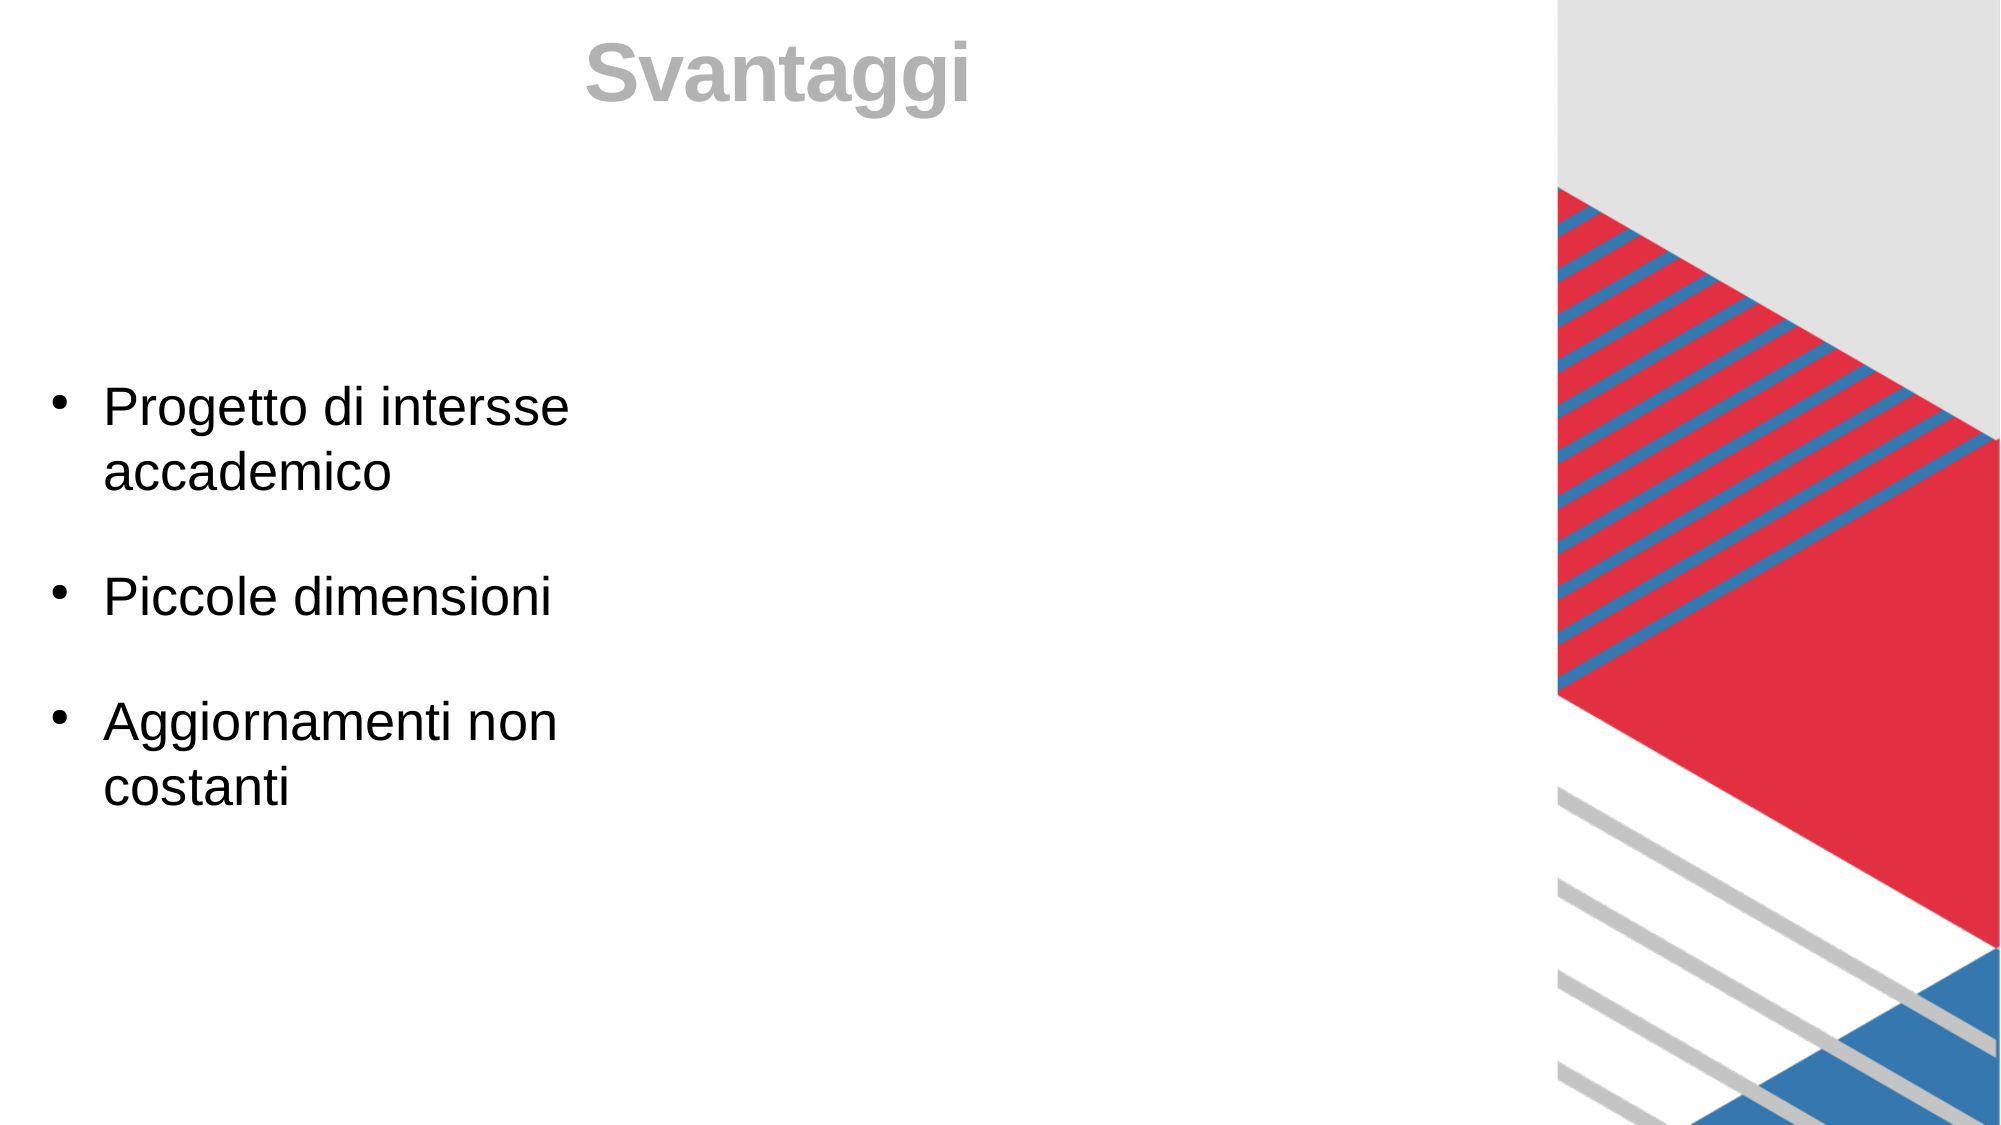

# Svantaggi
Progetto di intersse accademico
Piccole dimensioni
Aggiornamenti non costanti